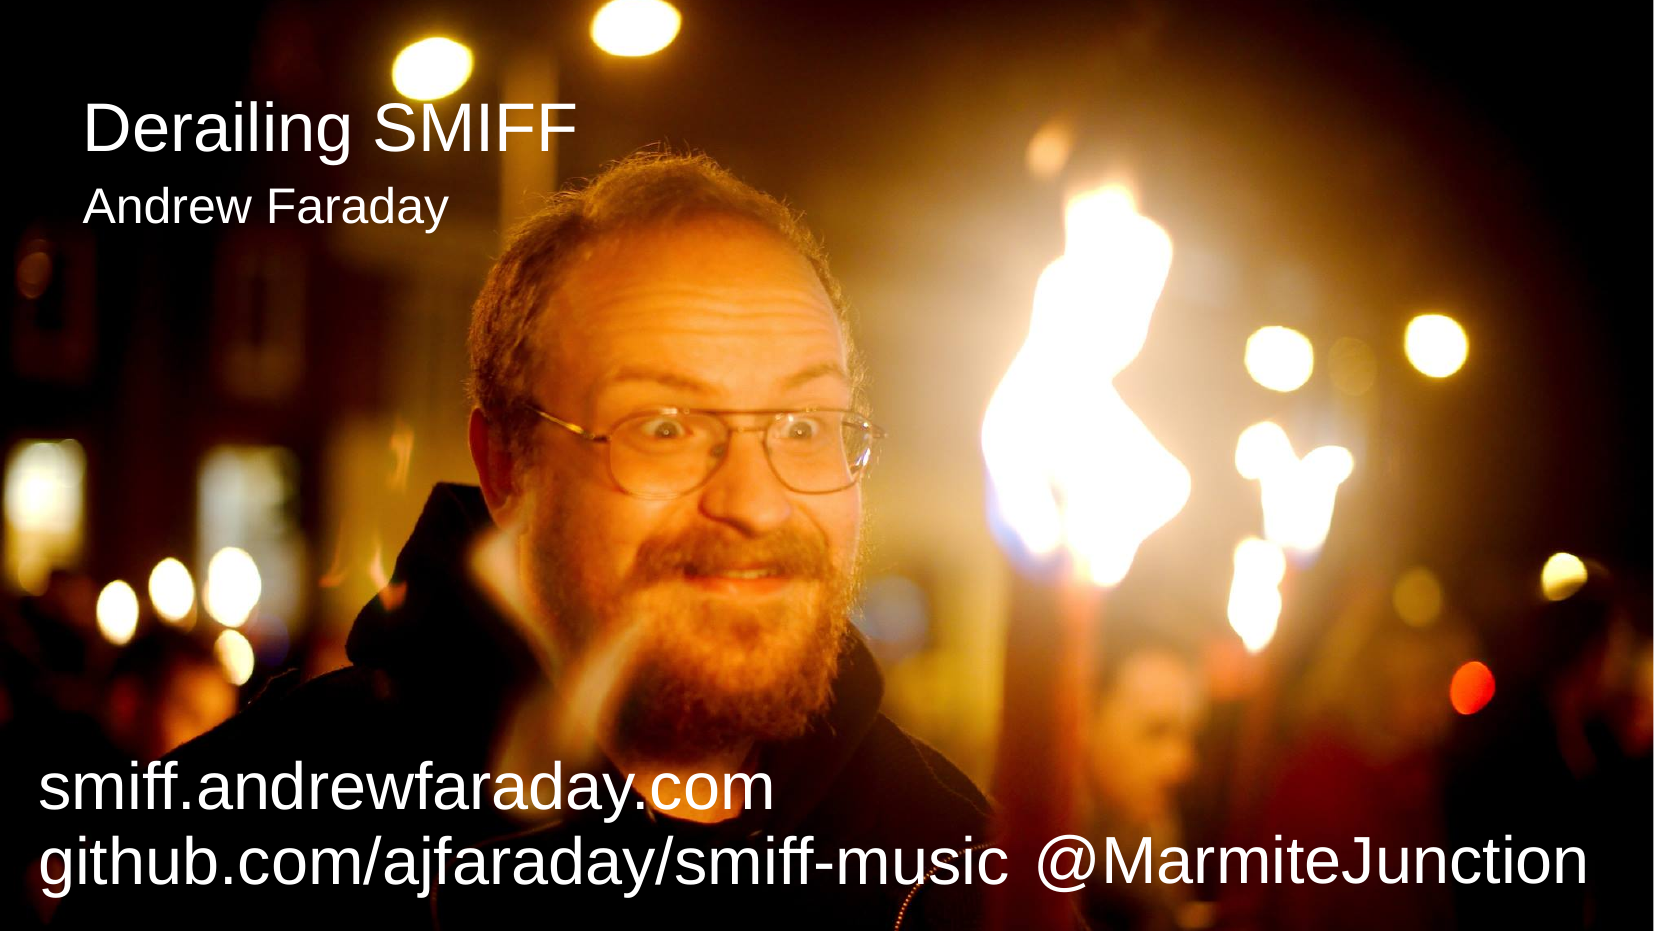

# Derailing SMIFF
Andrew Faraday
smiff.andrewfaraday.com
github.com/ajfaraday/smiff-music
@MarmiteJunction